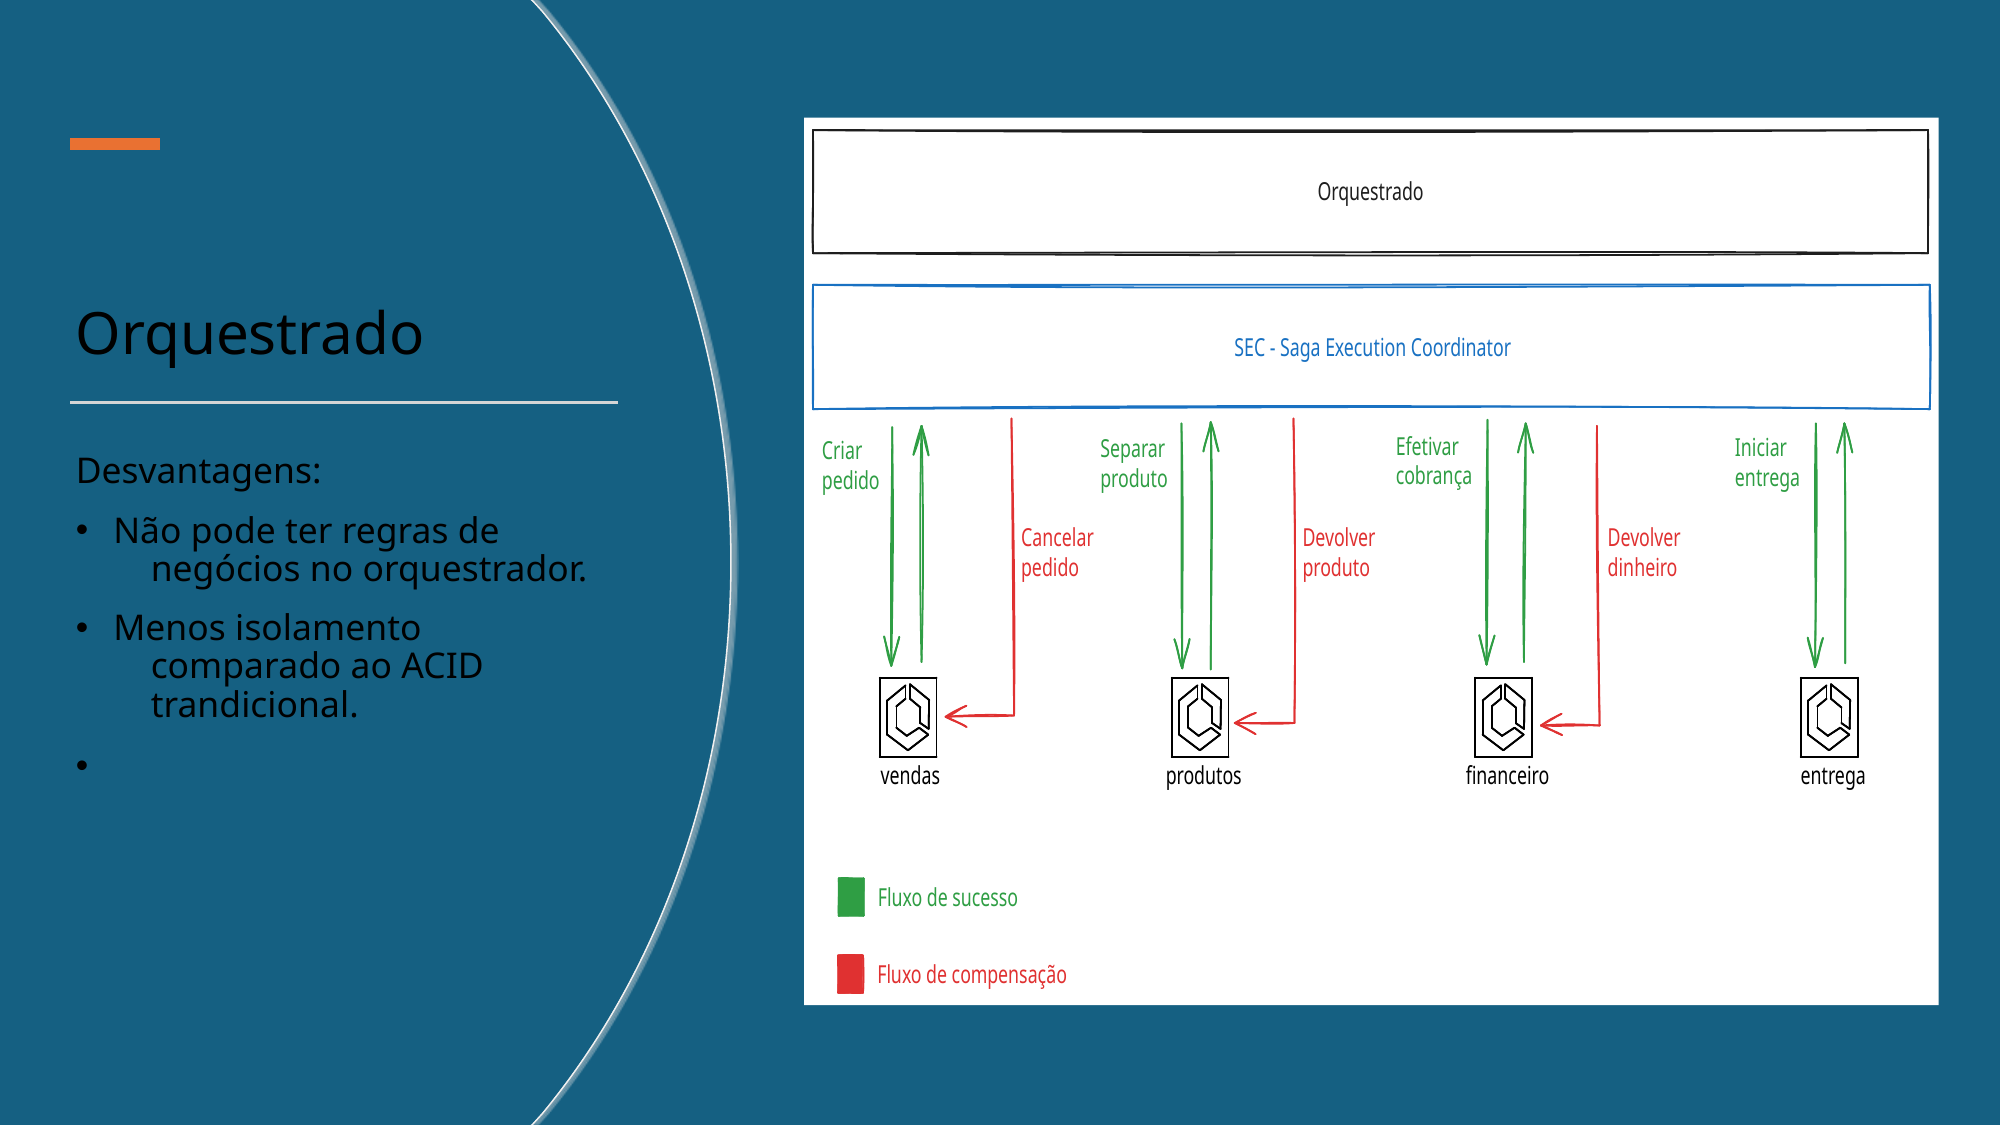

# Orquestrado
Desvantagens:
Não pode ter regras de negócios no orquestrador.
Menos isolamento comparado ao ACID trandicional.